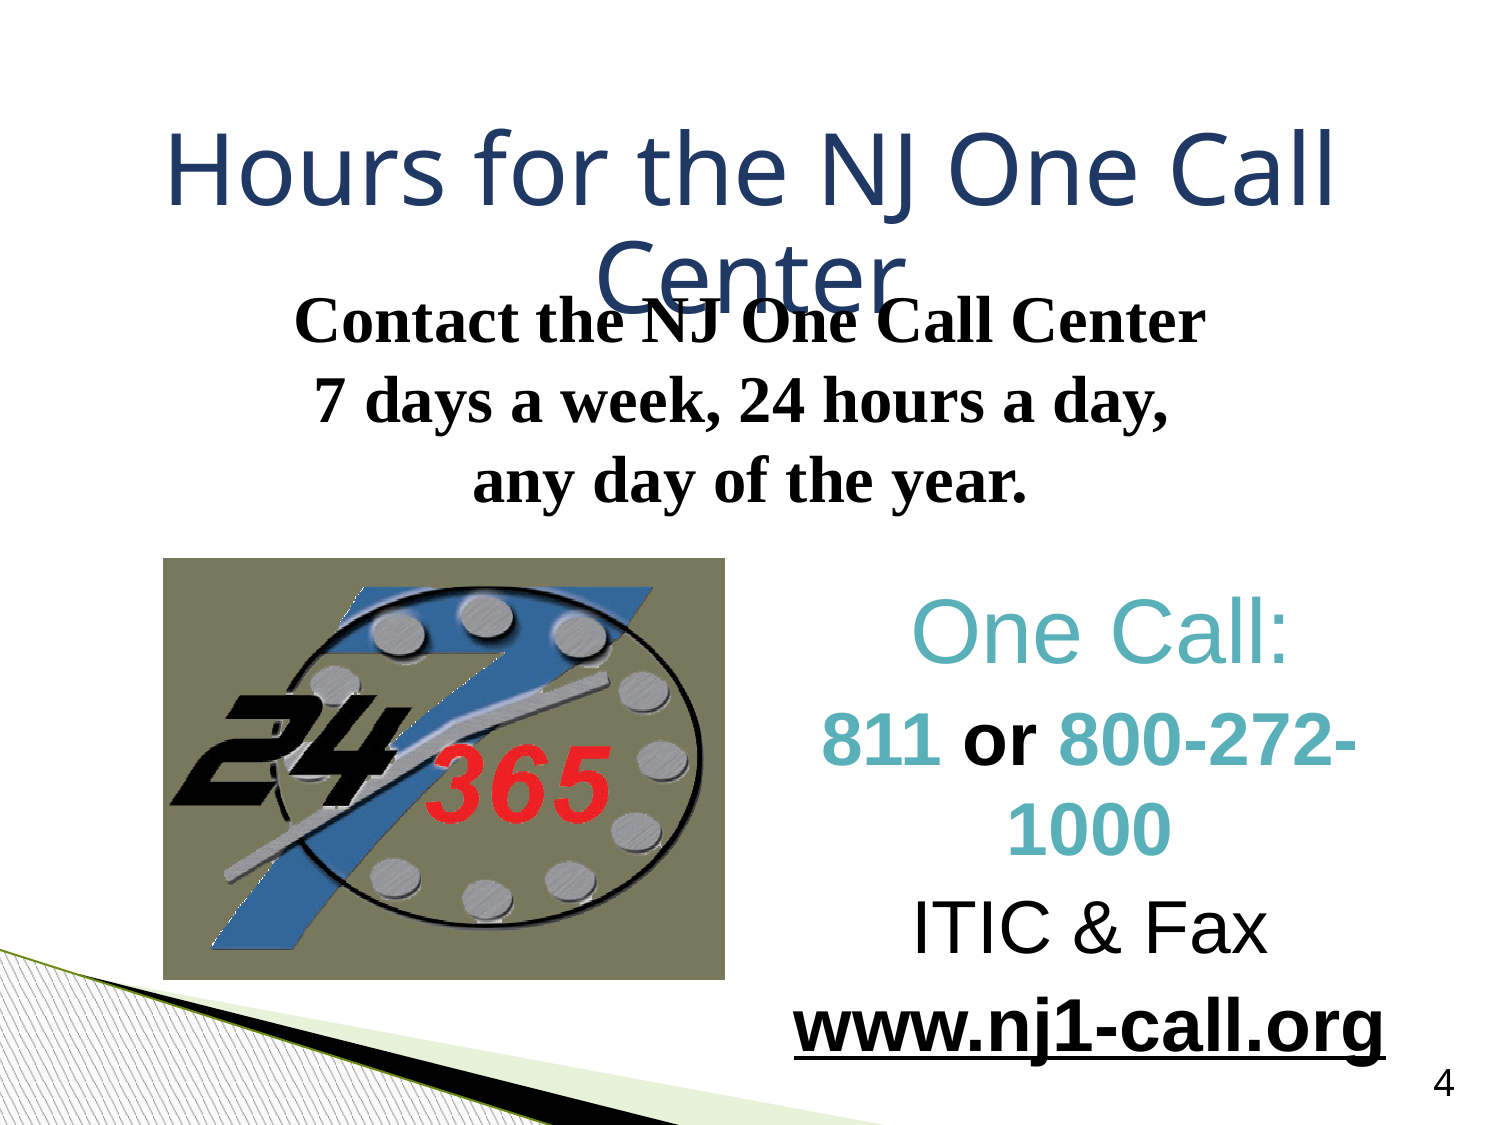

Hours for the NJ One Call Center
Contact the NJ One Call Center
7 days a week, 24 hours a day,
any day of the year.
# One Call:
811 or 800-272-1000
ITIC & Fax
www.nj1-call.org